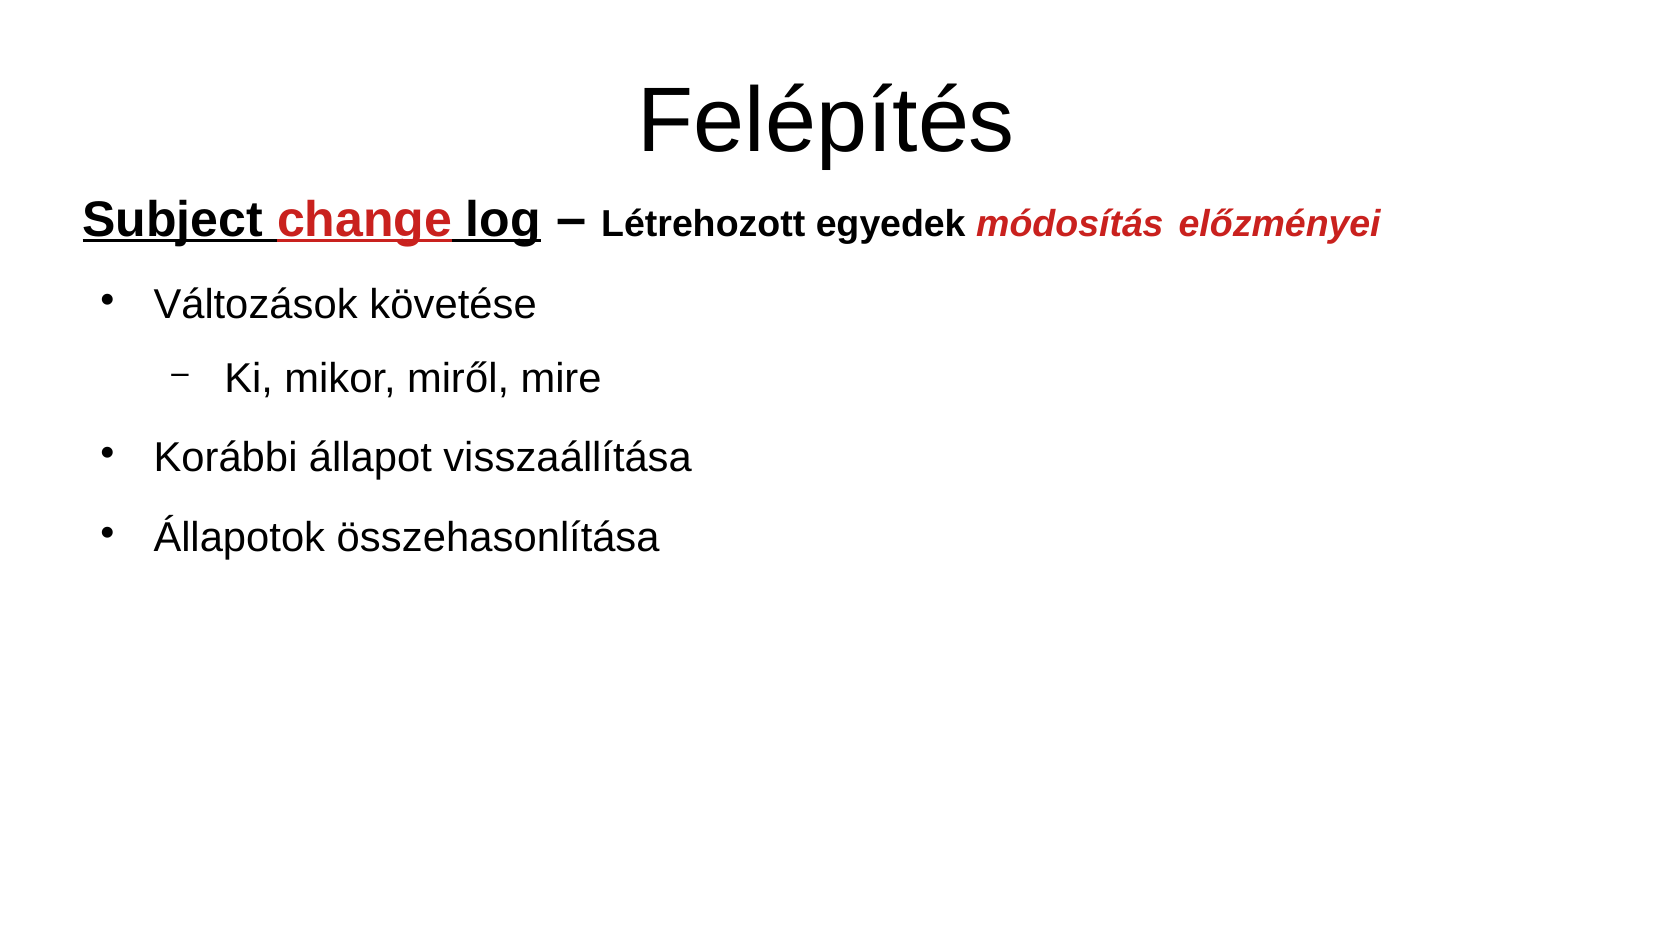

Felépítés
# Subject change log – Létrehozott egyedek módosítás előzményei
Változások követése
Ki, mikor, miről, mire
Korábbi állapot visszaállítása
Állapotok összehasonlítása